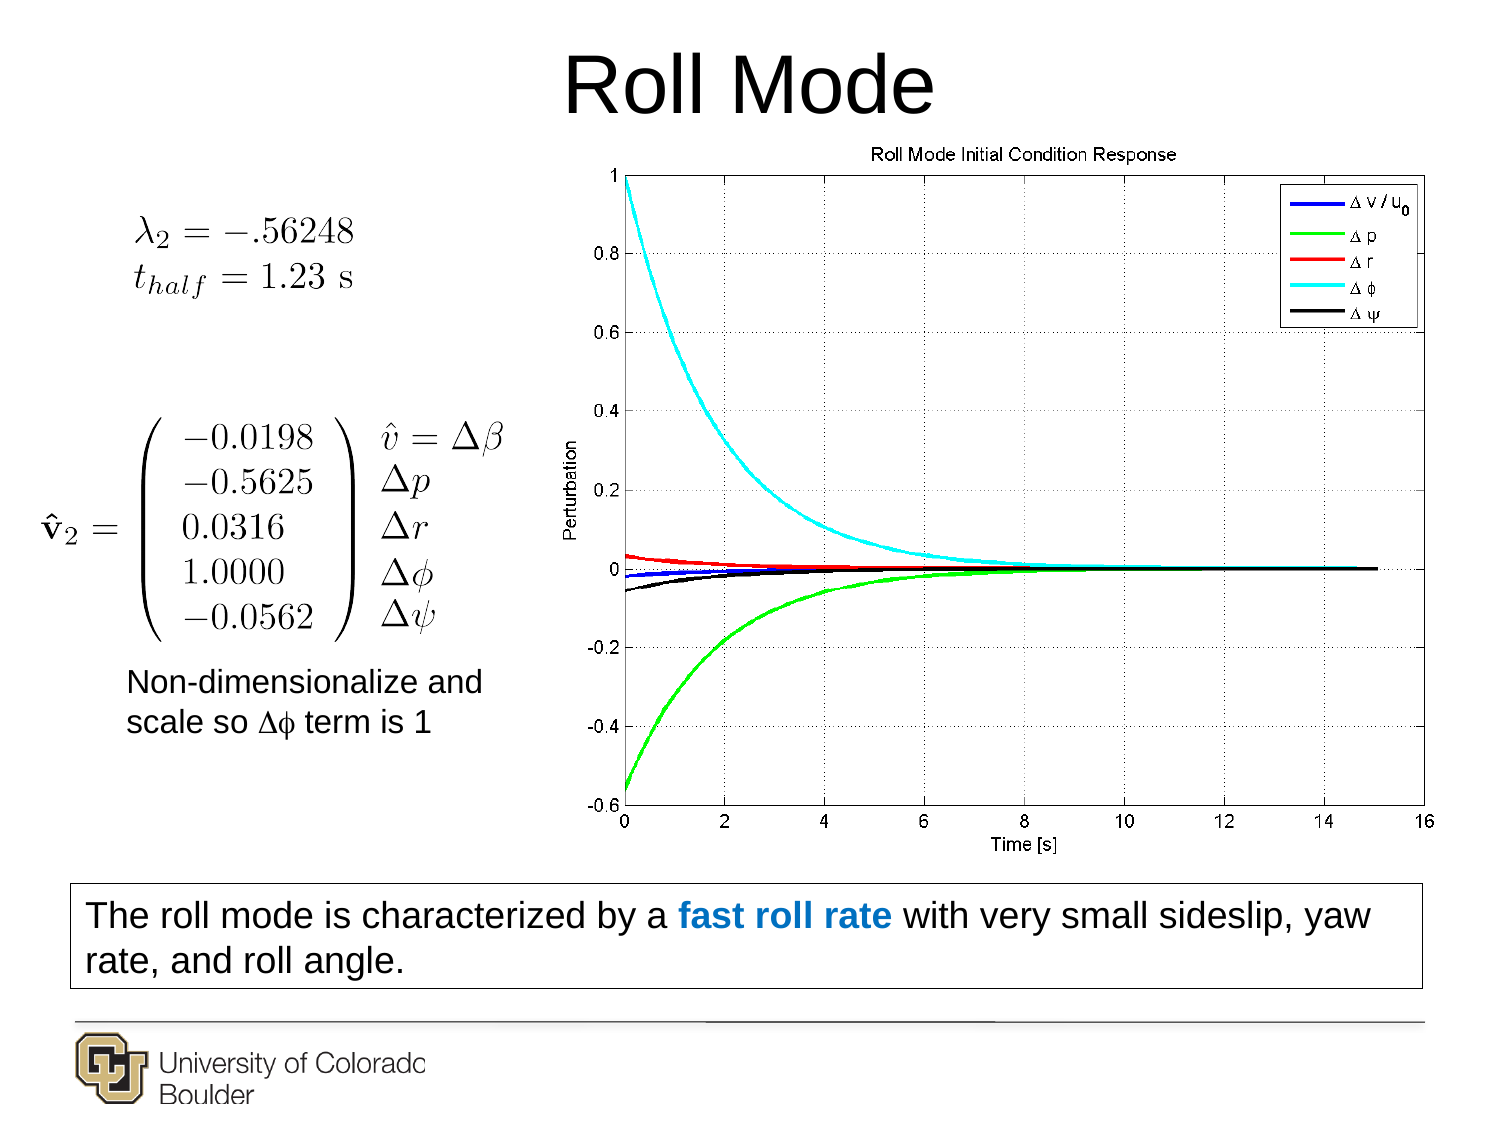

# Roll Mode
Non-dimensionalize and scale so Df term is 1
The roll mode is characterized by a fast roll rate with very small sideslip, yaw rate, and roll angle.